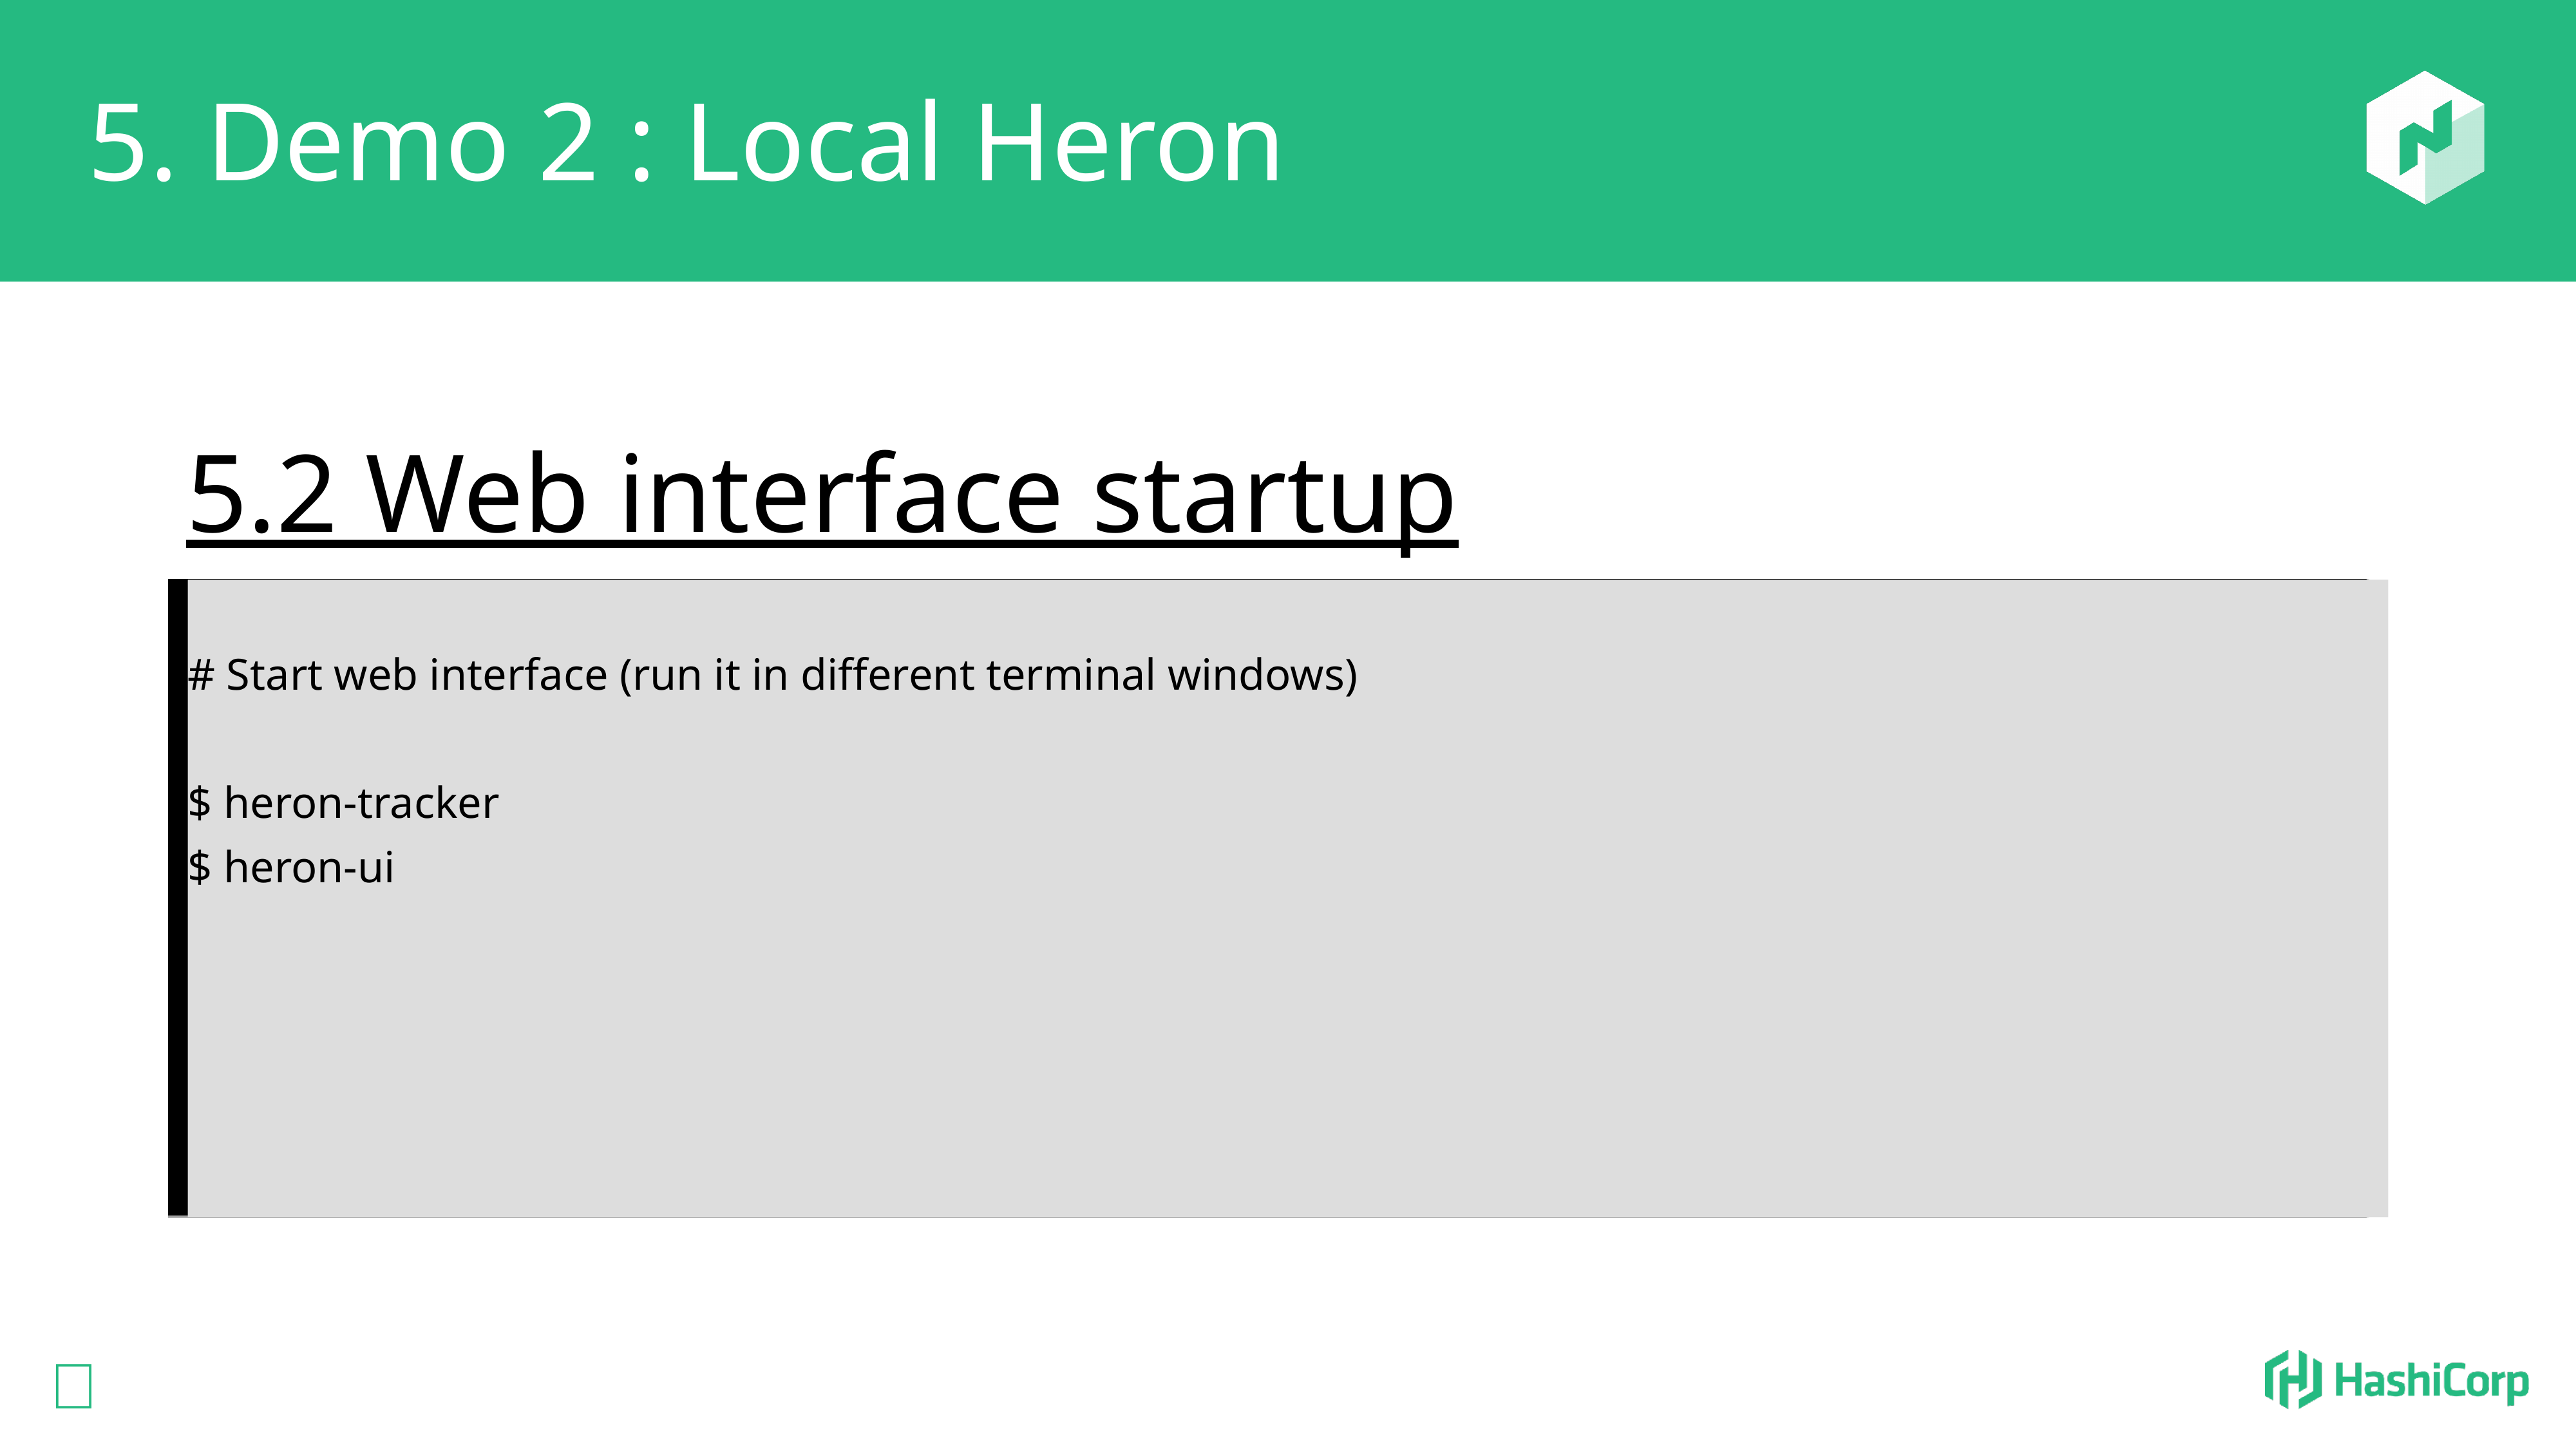

# 5. Demo 2 : Local Heron
5.2 Web interface startup
# Start web interface (run it in different terminal windows)
$ heron-tracker
$ heron-ui